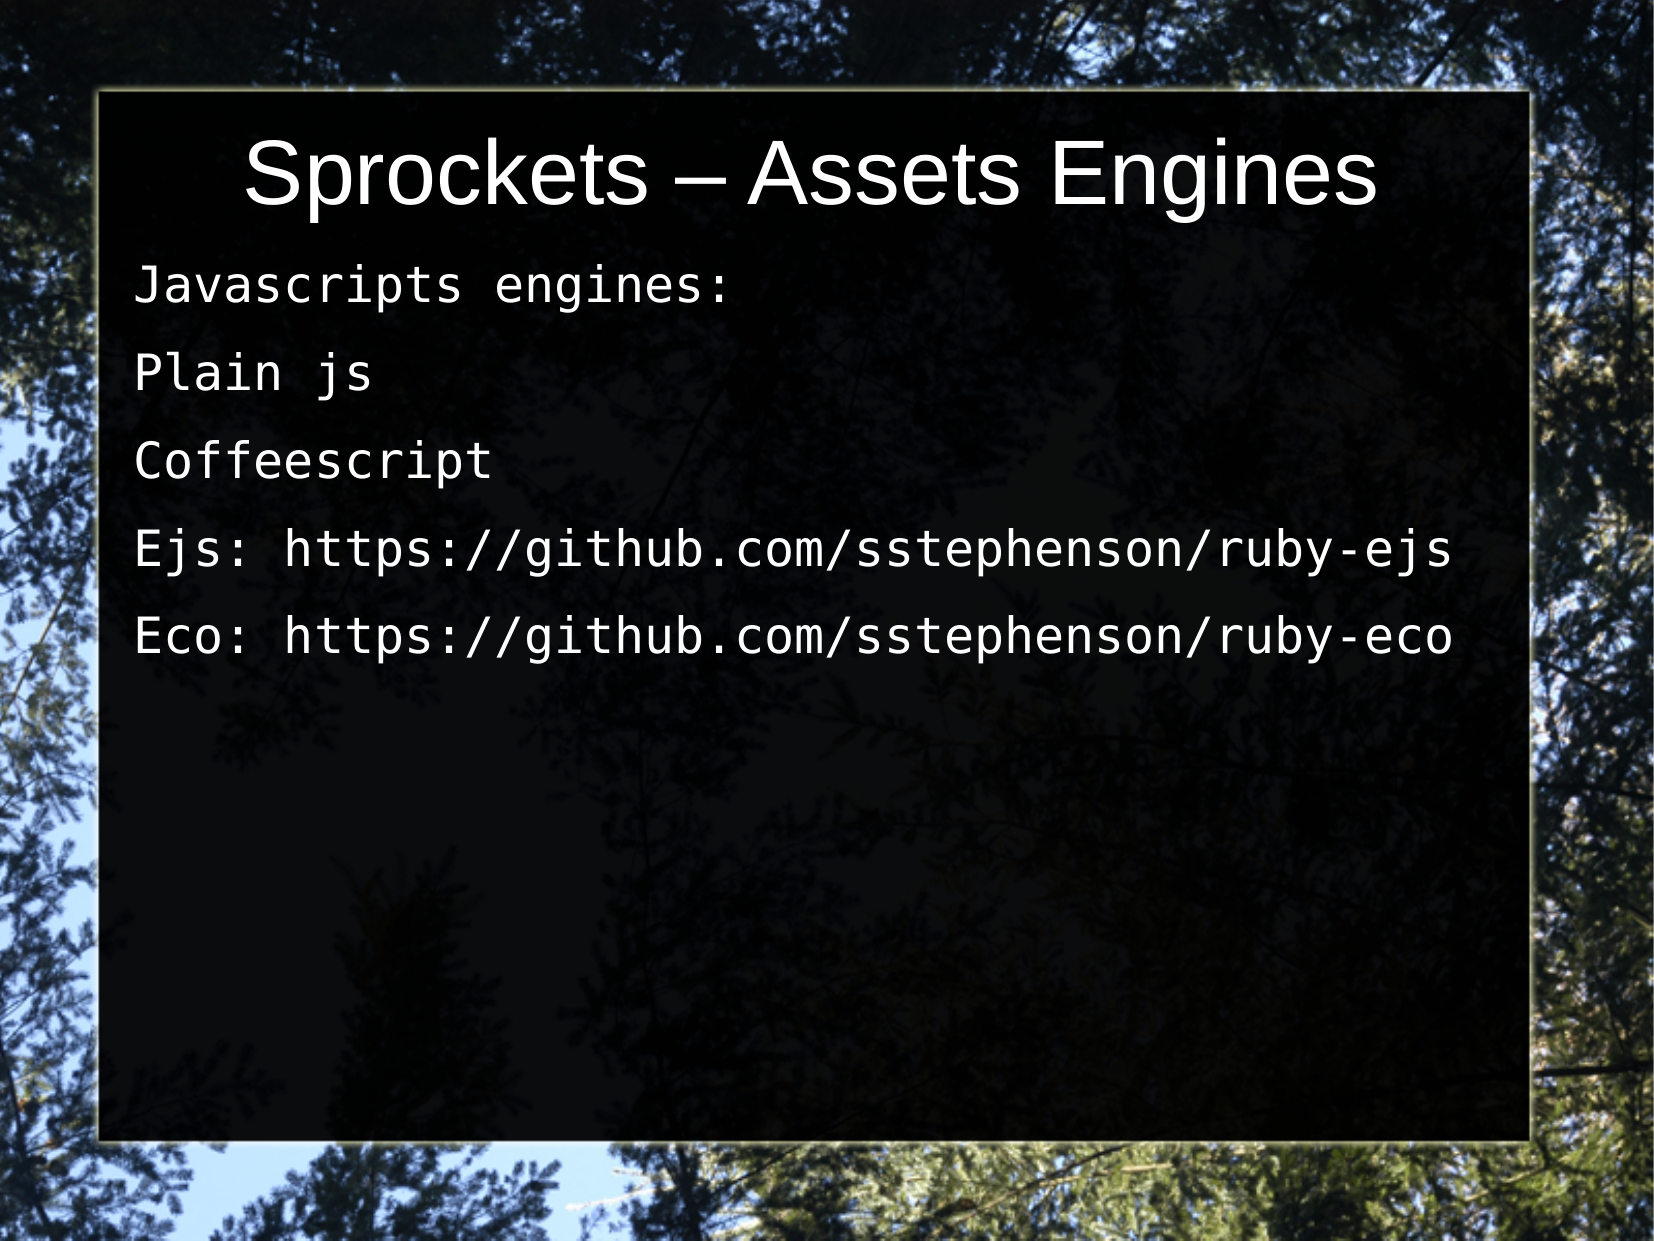

# Sprockets – Assets Engines
Javascripts engines:
Plain js
Coffeescript
Ejs: https://github.com/sstephenson/ruby-ejs
Eco: https://github.com/sstephenson/ruby-eco